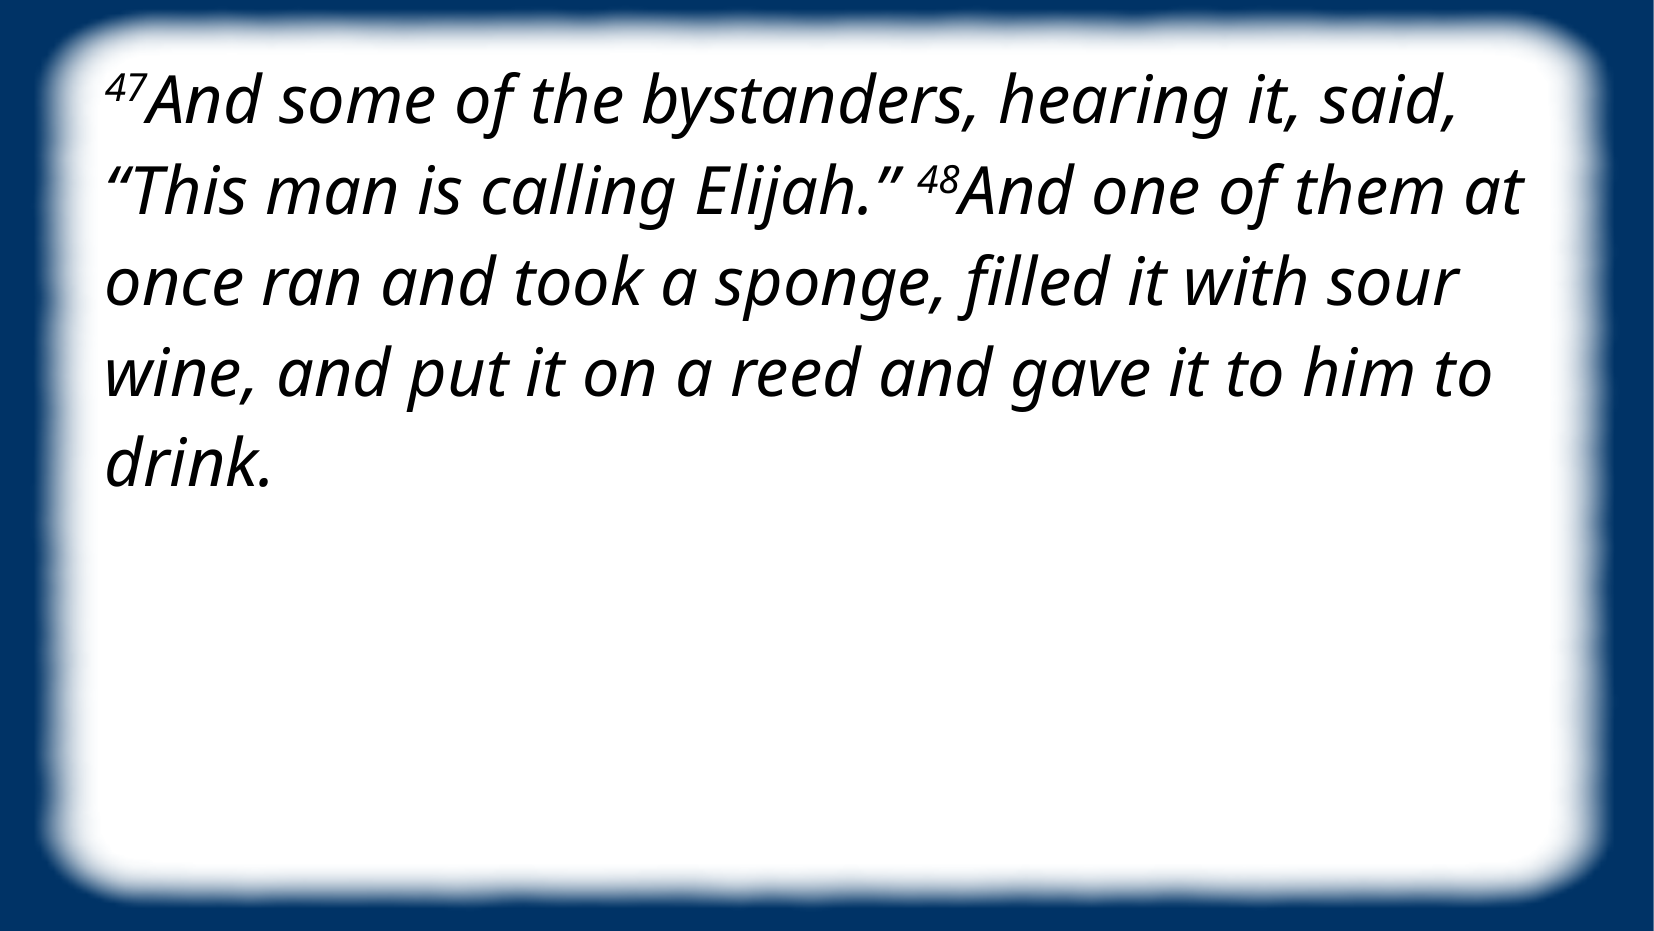

47And some of the bystanders, hearing it, said, “This man is calling Elijah.” 48And one of them at once ran and took a sponge, filled it with sour wine, and put it on a reed and gave it to him to drink.